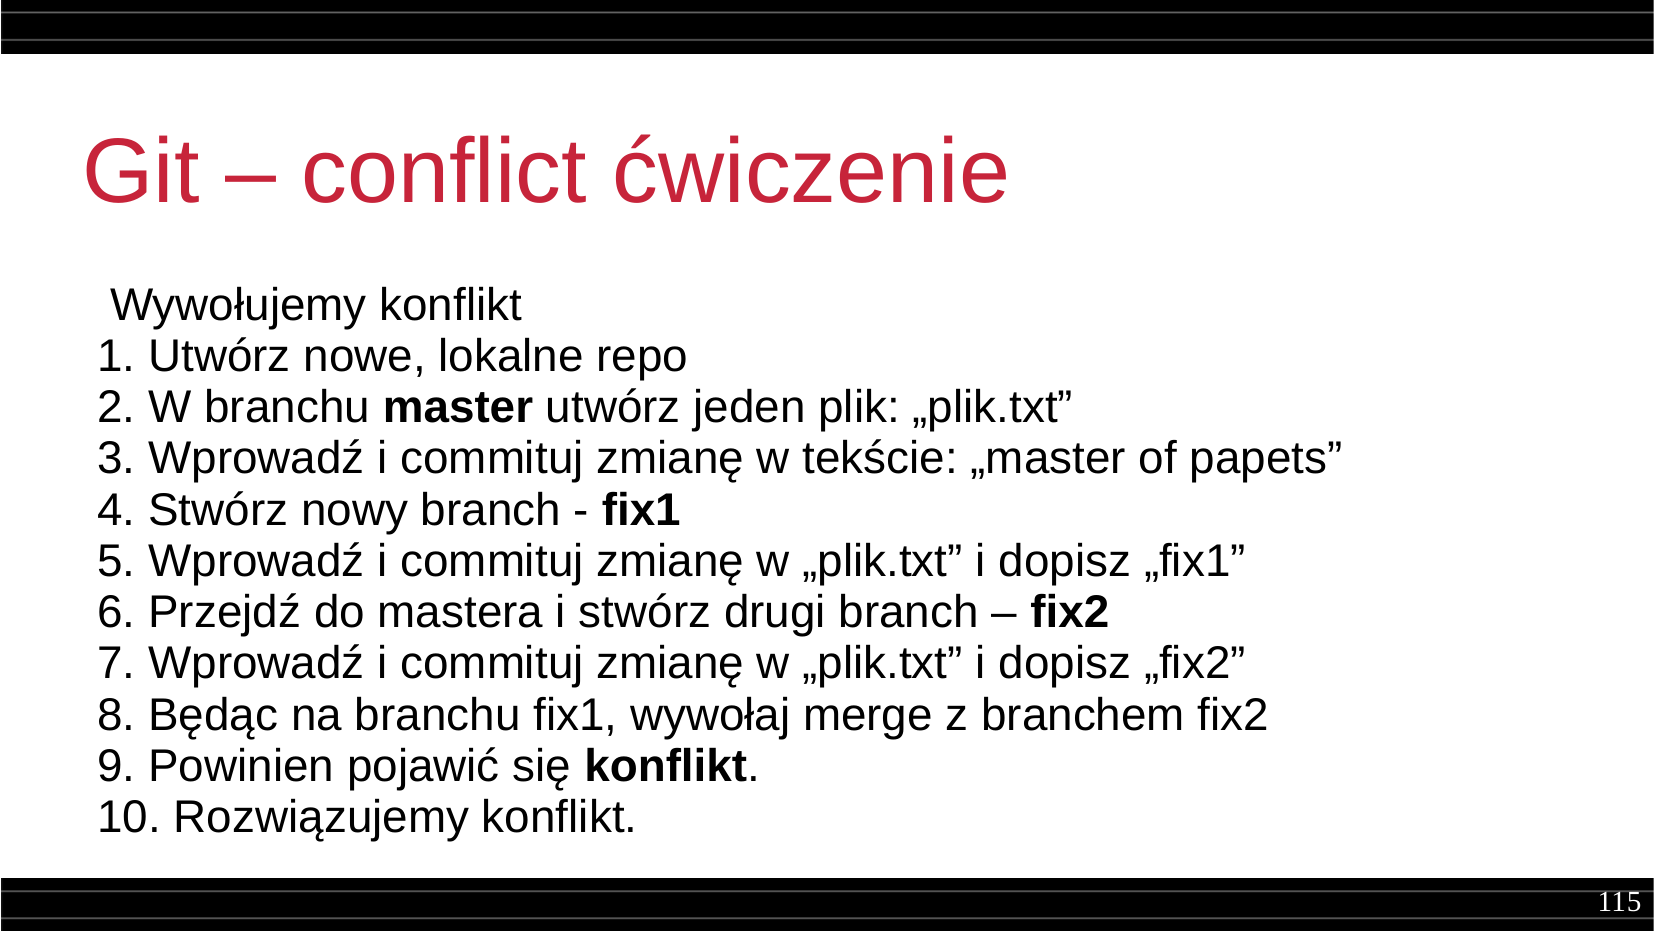

# Git – conflict ćwiczenie
 Wywołujemy konflikt
1. Utwórz nowe, lokalne repo
2. W branchu master utwórz jeden plik: „plik.txt”
3. Wprowadź i commituj zmianę w tekście: „master of papets”
4. Stwórz nowy branch - fix1
5. Wprowadź i commituj zmianę w „plik.txt” i dopisz „fix1”
6. Przejdź do mastera i stwórz drugi branch – fix2
7. Wprowadź i commituj zmianę w „plik.txt” i dopisz „fix2”
8. Będąc na branchu fix1, wywołaj merge z branchem fix2
9. Powinien pojawić się konflikt.
10. Rozwiązujemy konflikt.